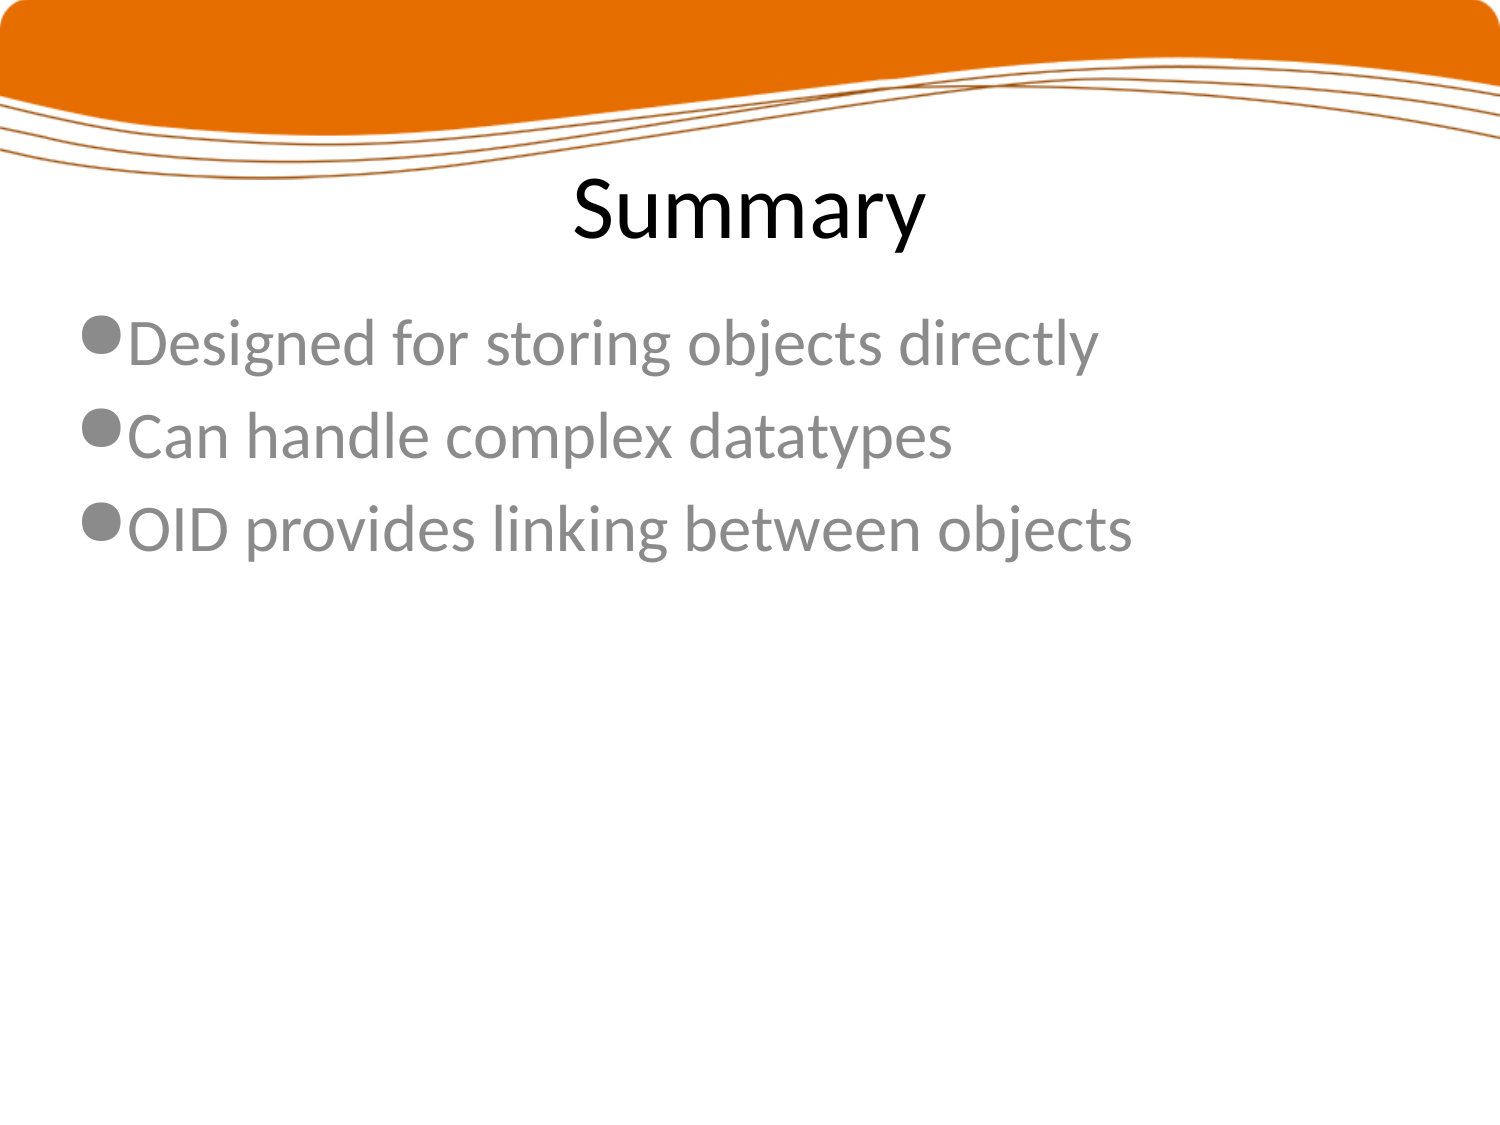

Summary
Designed for storing objects directly
Can handle complex datatypes
OID provides linking between objects